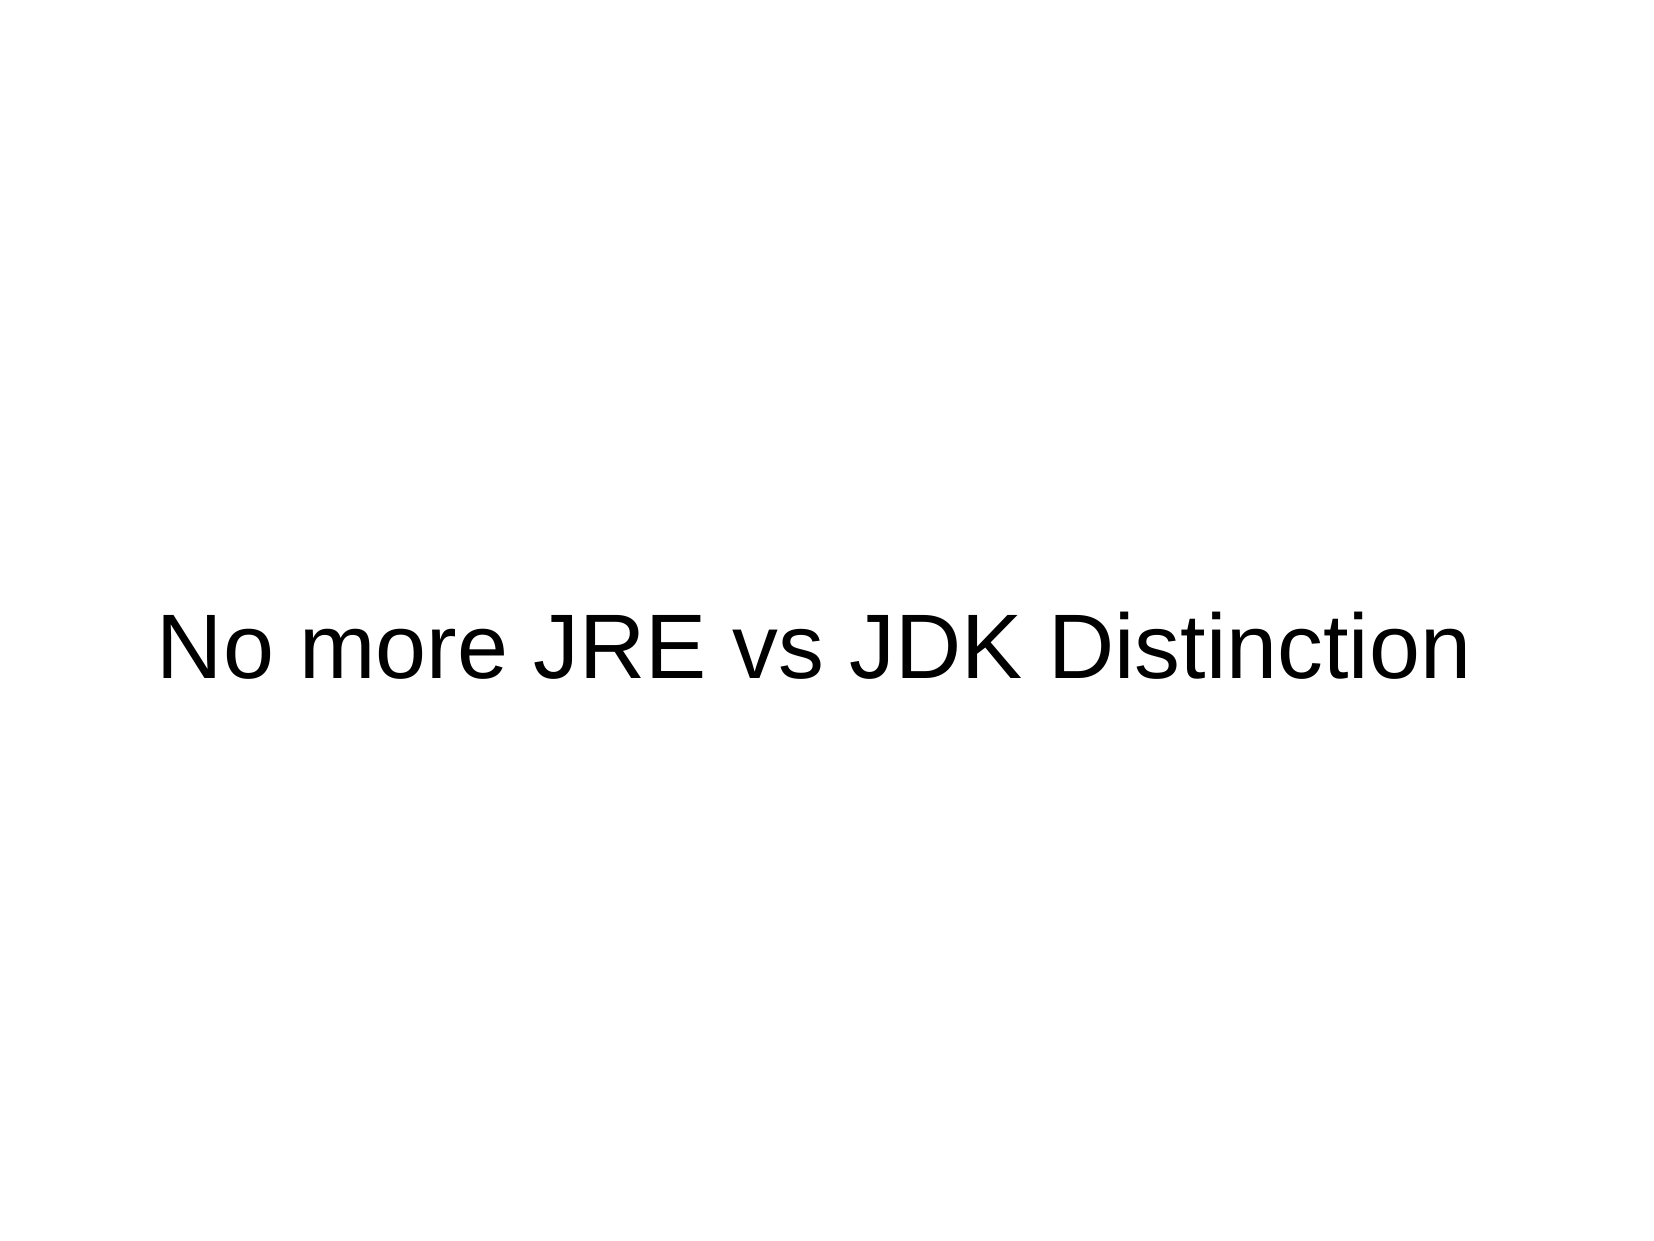

# No more JRE vs JDK Distinction